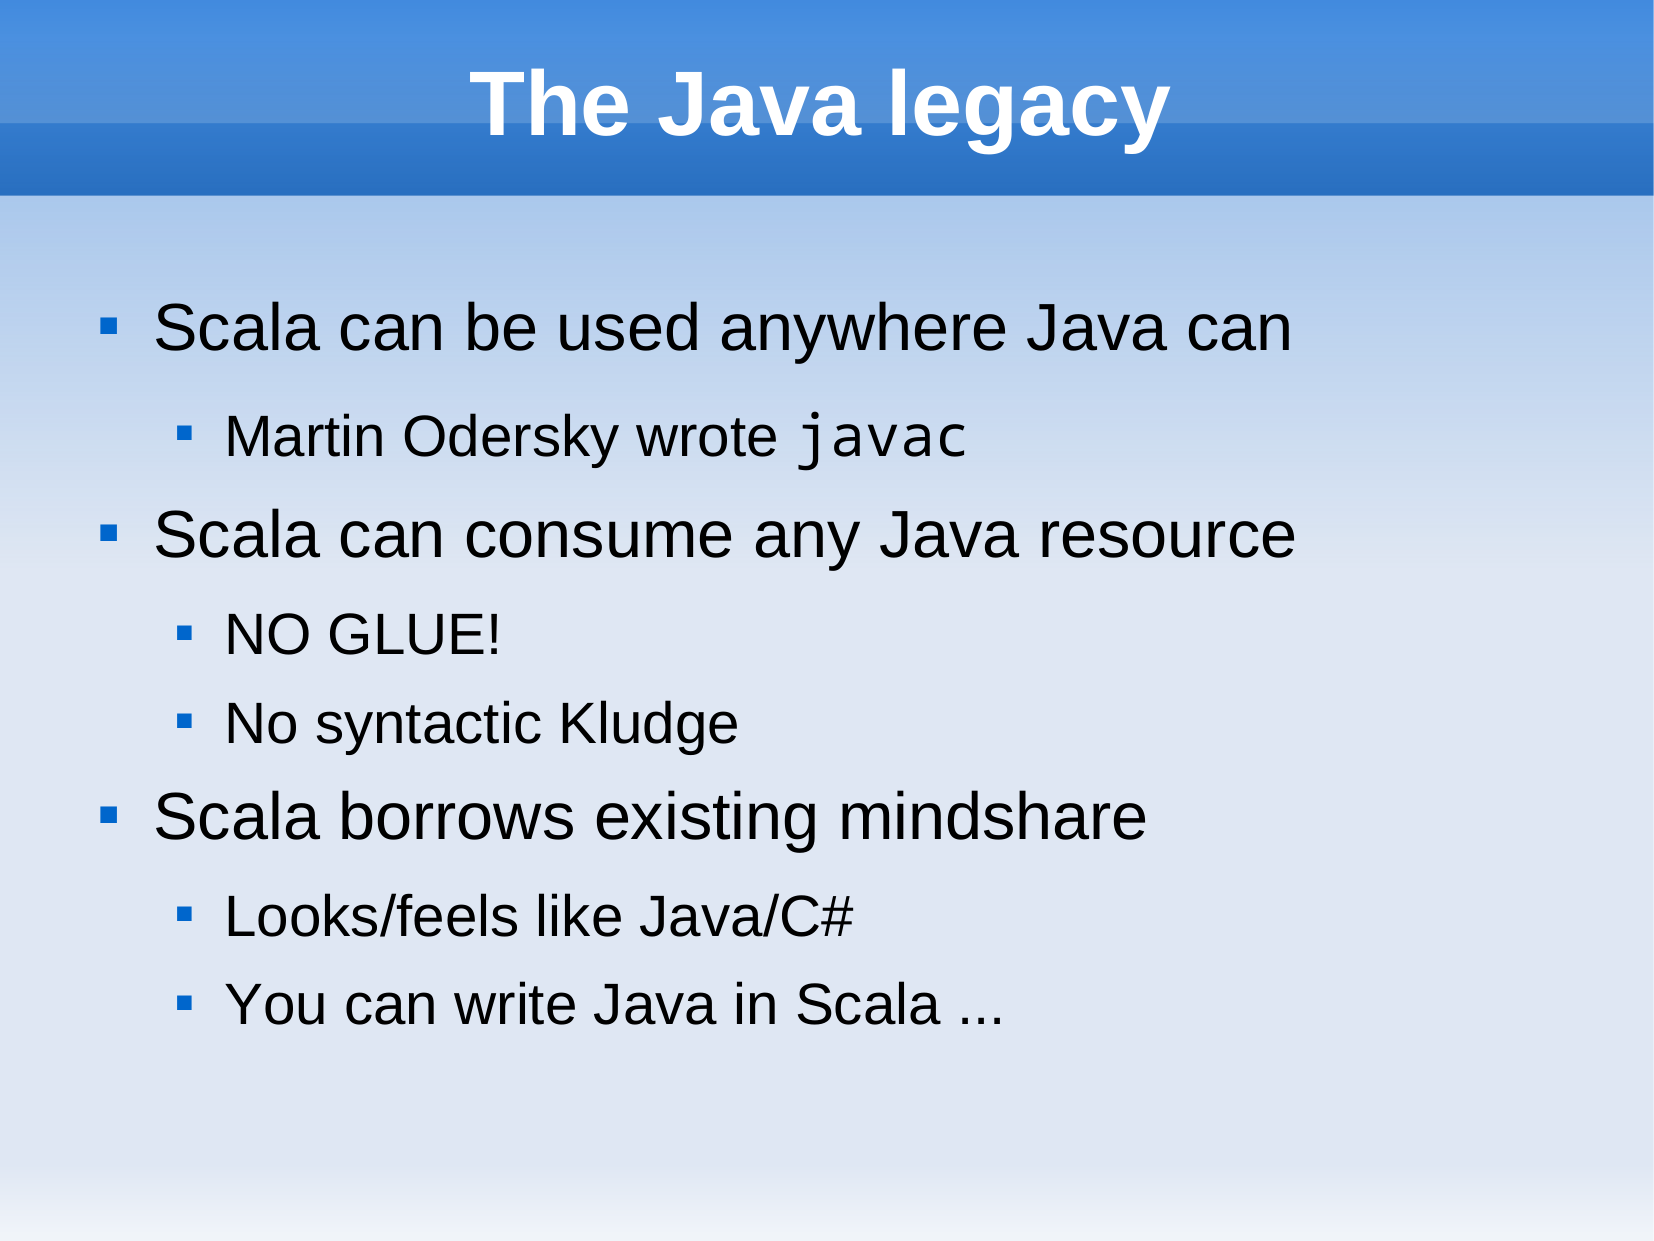

# The Java legacy
Scala can be used anywhere Java can
Martin Odersky wrote javac
Scala can consume any Java resource
NO GLUE!
No syntactic Kludge
Scala borrows existing mindshare
Looks/feels like Java/C#
You can write Java in Scala ...